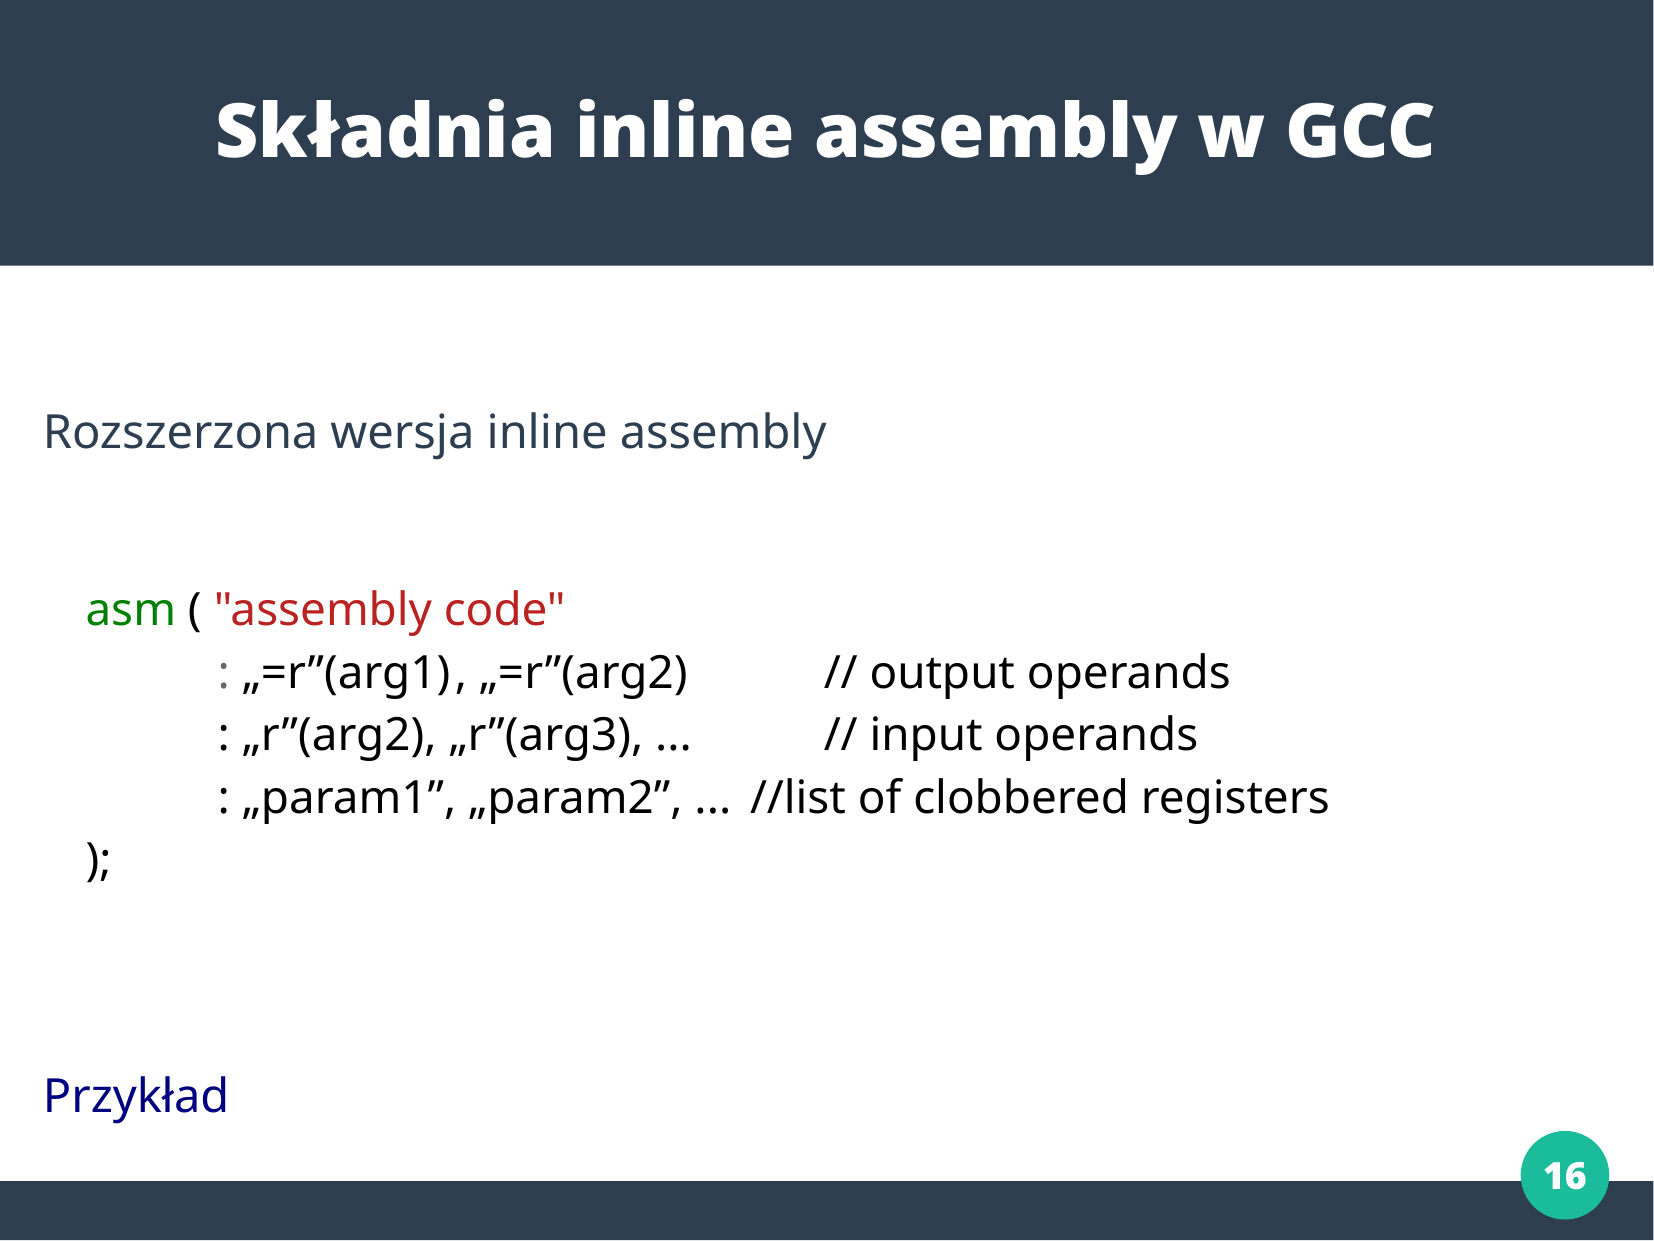

# Składnia inline assembly w GCC
Rozszerzona wersja inline assembly
Przykład
asm ( "assembly code"
 : „=r”(arg1)	, „=r”(arg2)		// output operands
 : „r”(arg2), „r”(arg3), ...​		// input operands
 : „param1”, „param2”, ...	//list of clobbered registers
);
16